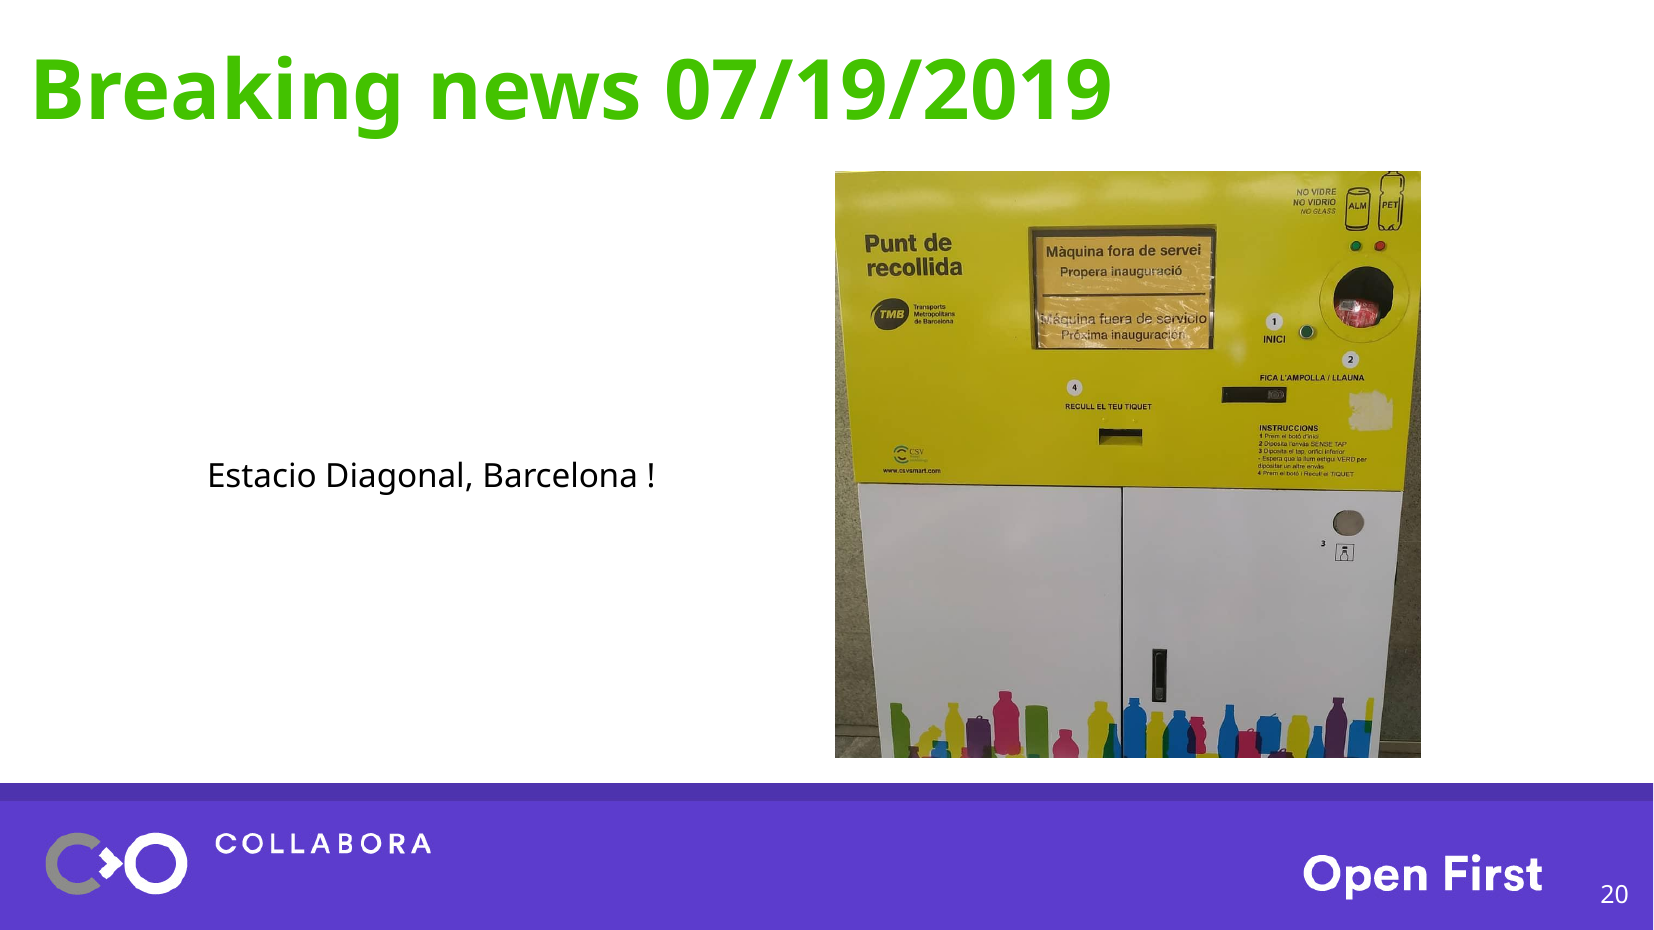

# Breaking news 07/19/2019
Estacio Diagonal, Barcelona !
20